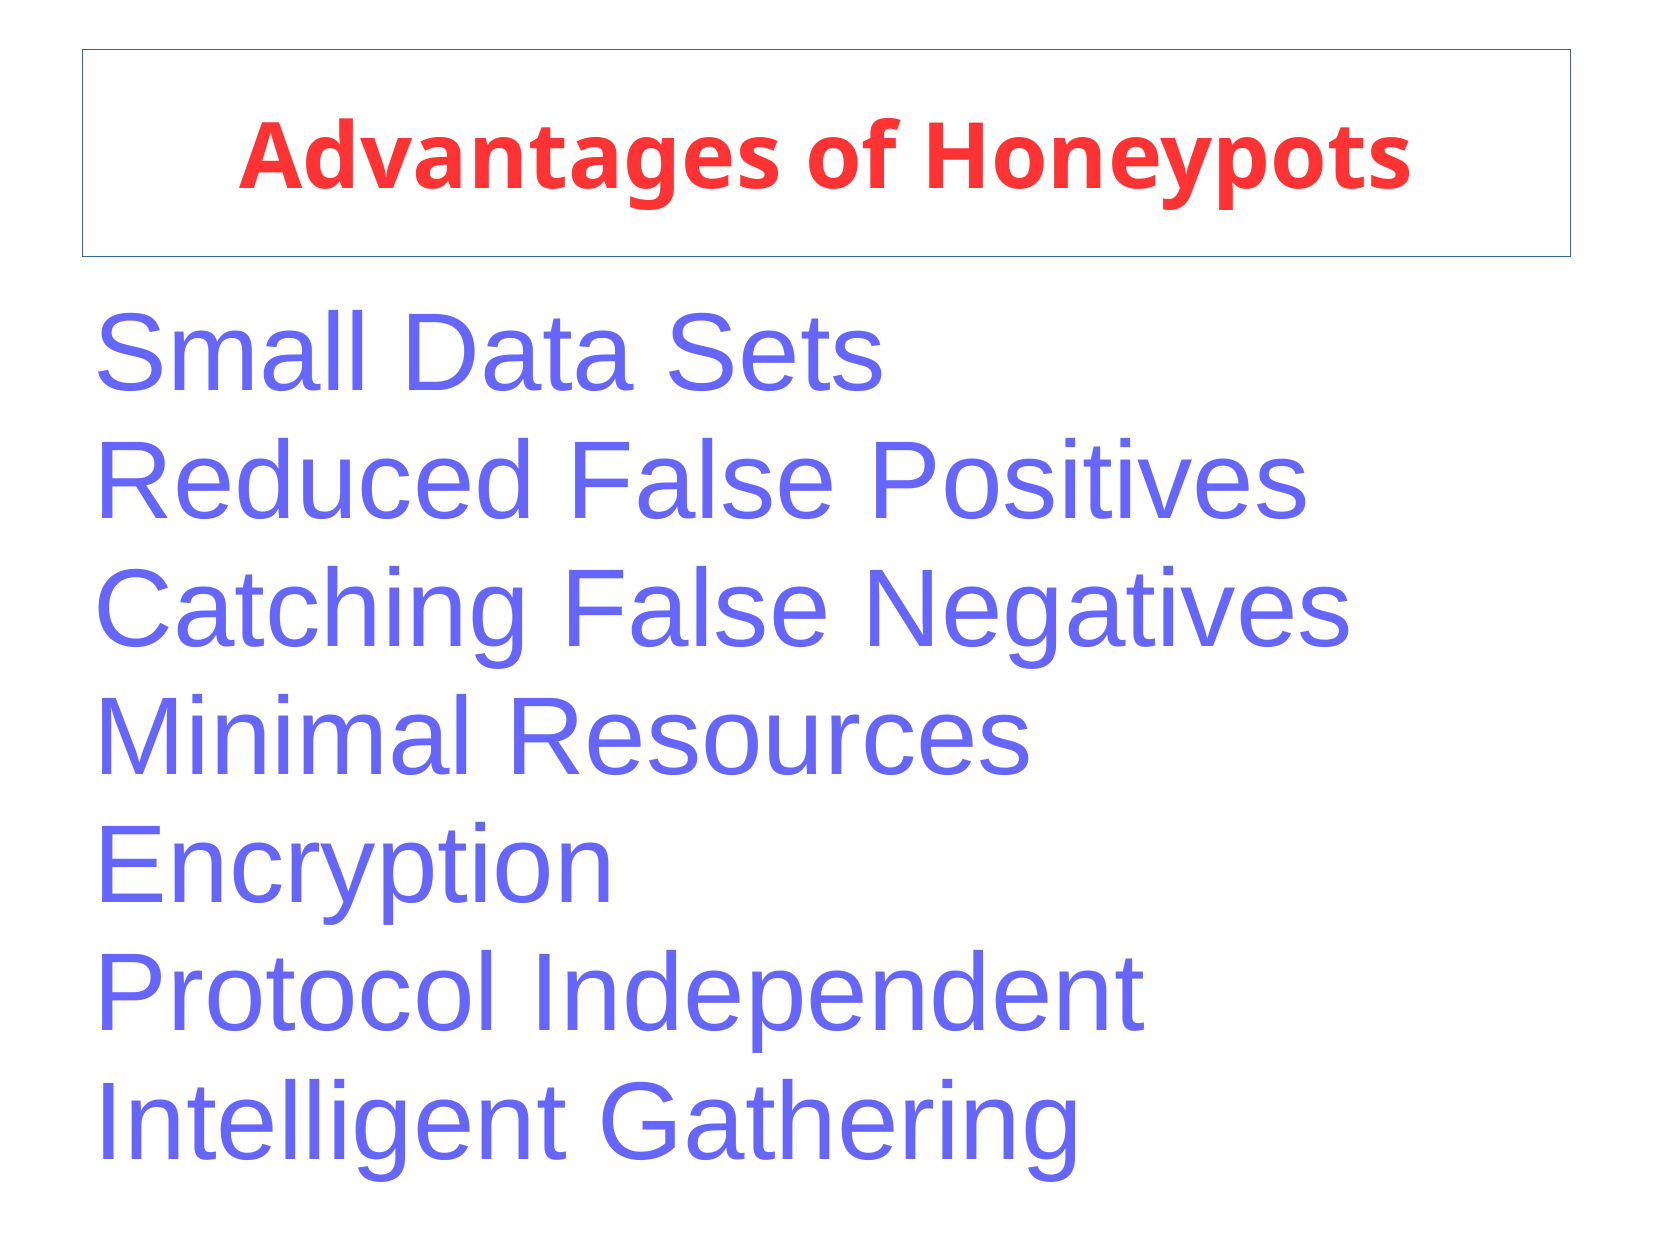

# Advantages of Honeypots
Small Data Sets
Reduced False Positives
Catching False Negatives
Minimal Resources
Encryption
Protocol Independent
Intelligent Gathering